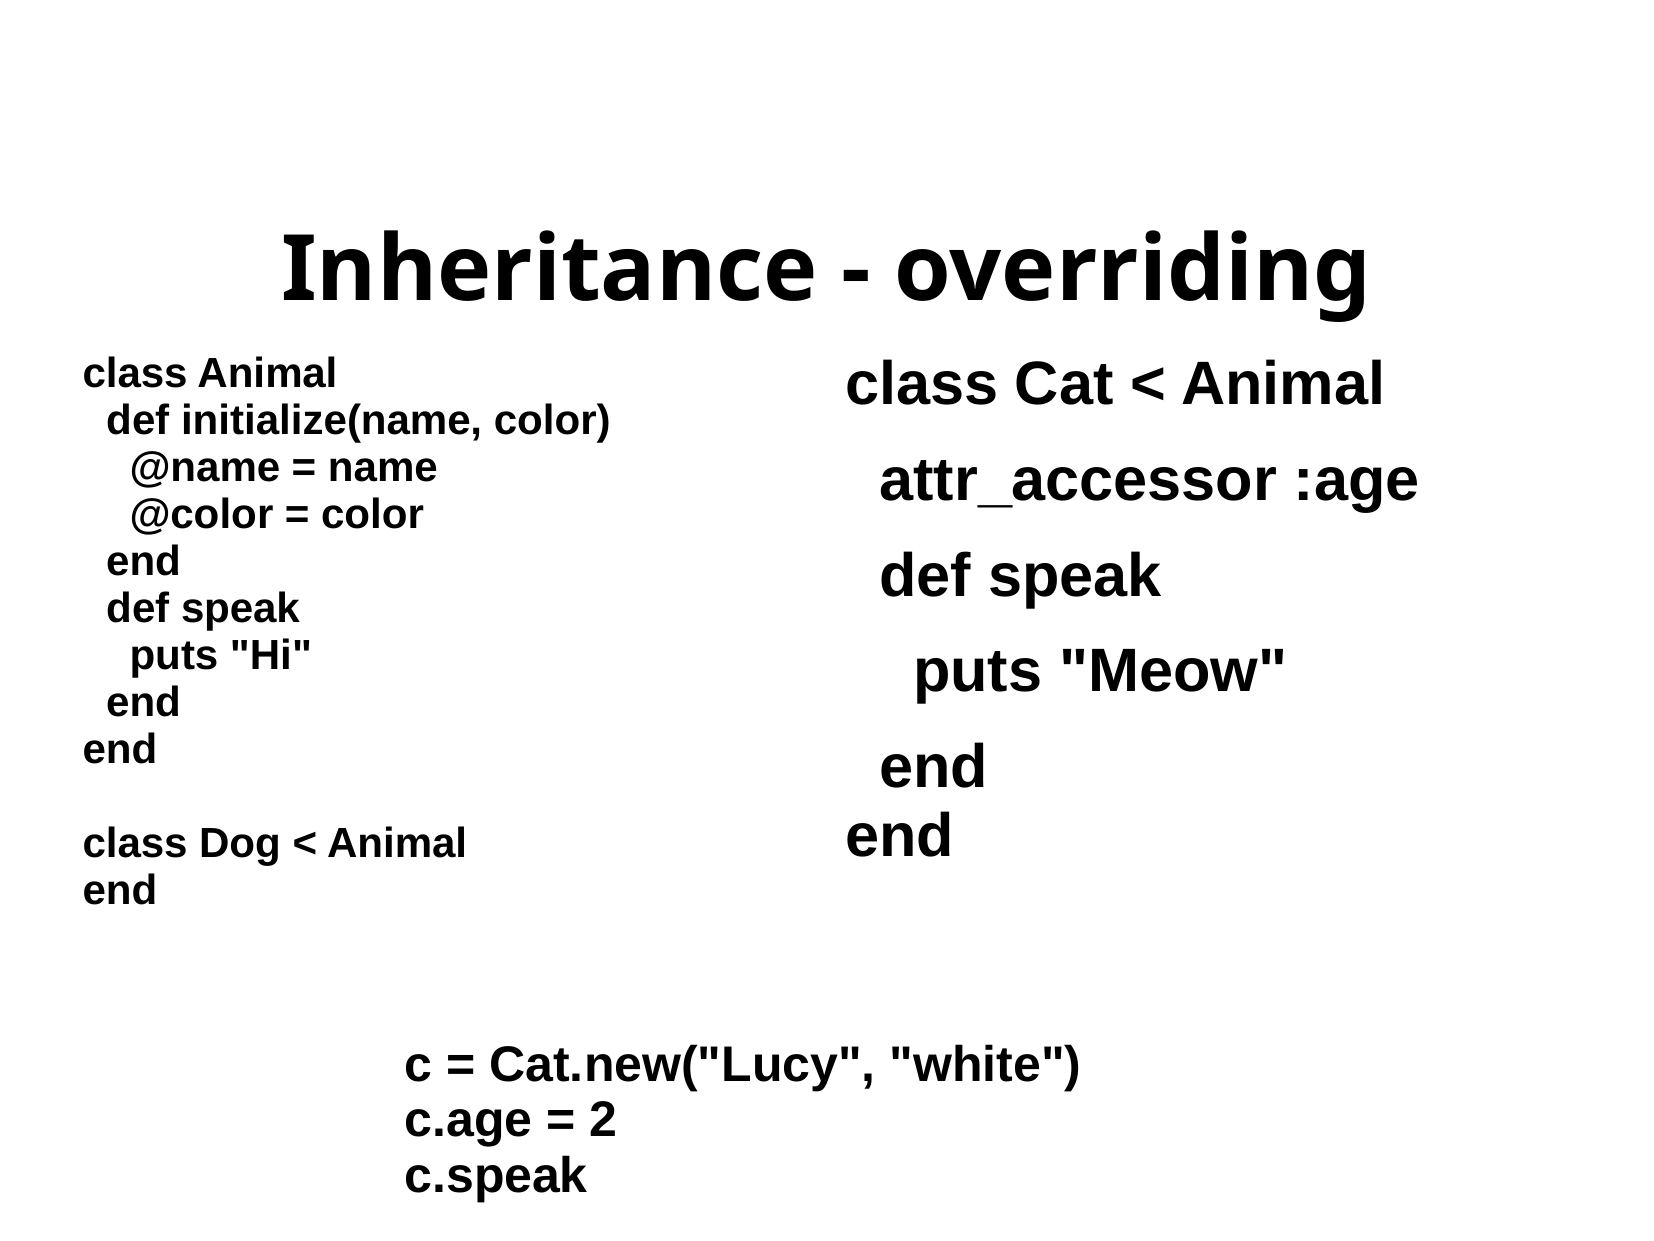

# Inheritance - overriding
class Animal
 def initialize(name, color)
 @name = name
 @color = color
 end
 def speak
 puts "Hi"
 end
end
class Dog < Animal
end
class Cat < Animal
 attr_accessor :age
 def speak
 puts "Meow"
 end
end
c = Cat.new("Lucy", "white")
c.age = 2
c.speak